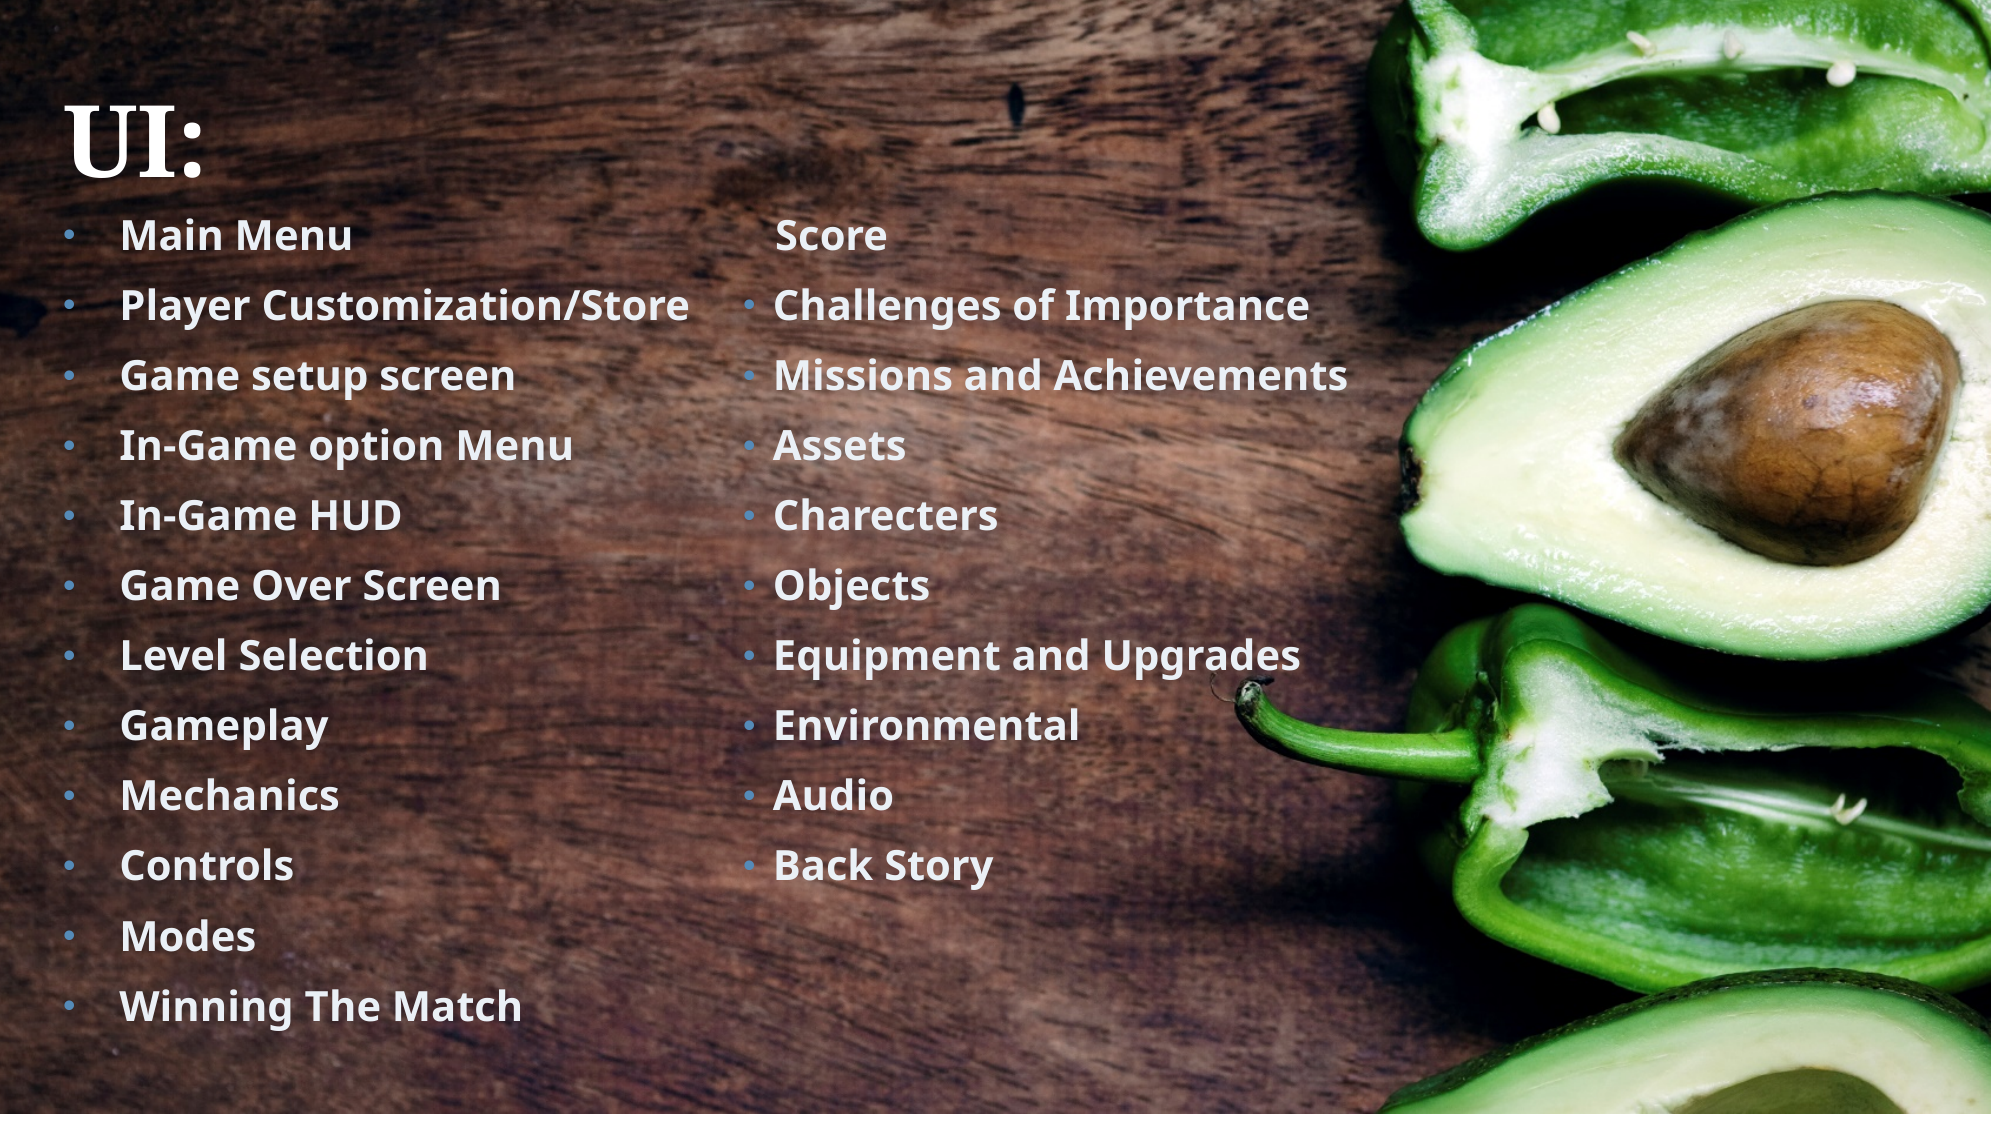

# UI:
Main Menu
Player Customization/Store
Game setup screen
In-Game option Menu
In-Game HUD
Game Over Screen
Level Selection
Gameplay
Mechanics
Controls
Modes
Winning The Match
   Score
Challenges of Importance
Missions and Achievements
Assets
Charecters
Objects
Equipment and Upgrades
Environmental
Audio
Back Story